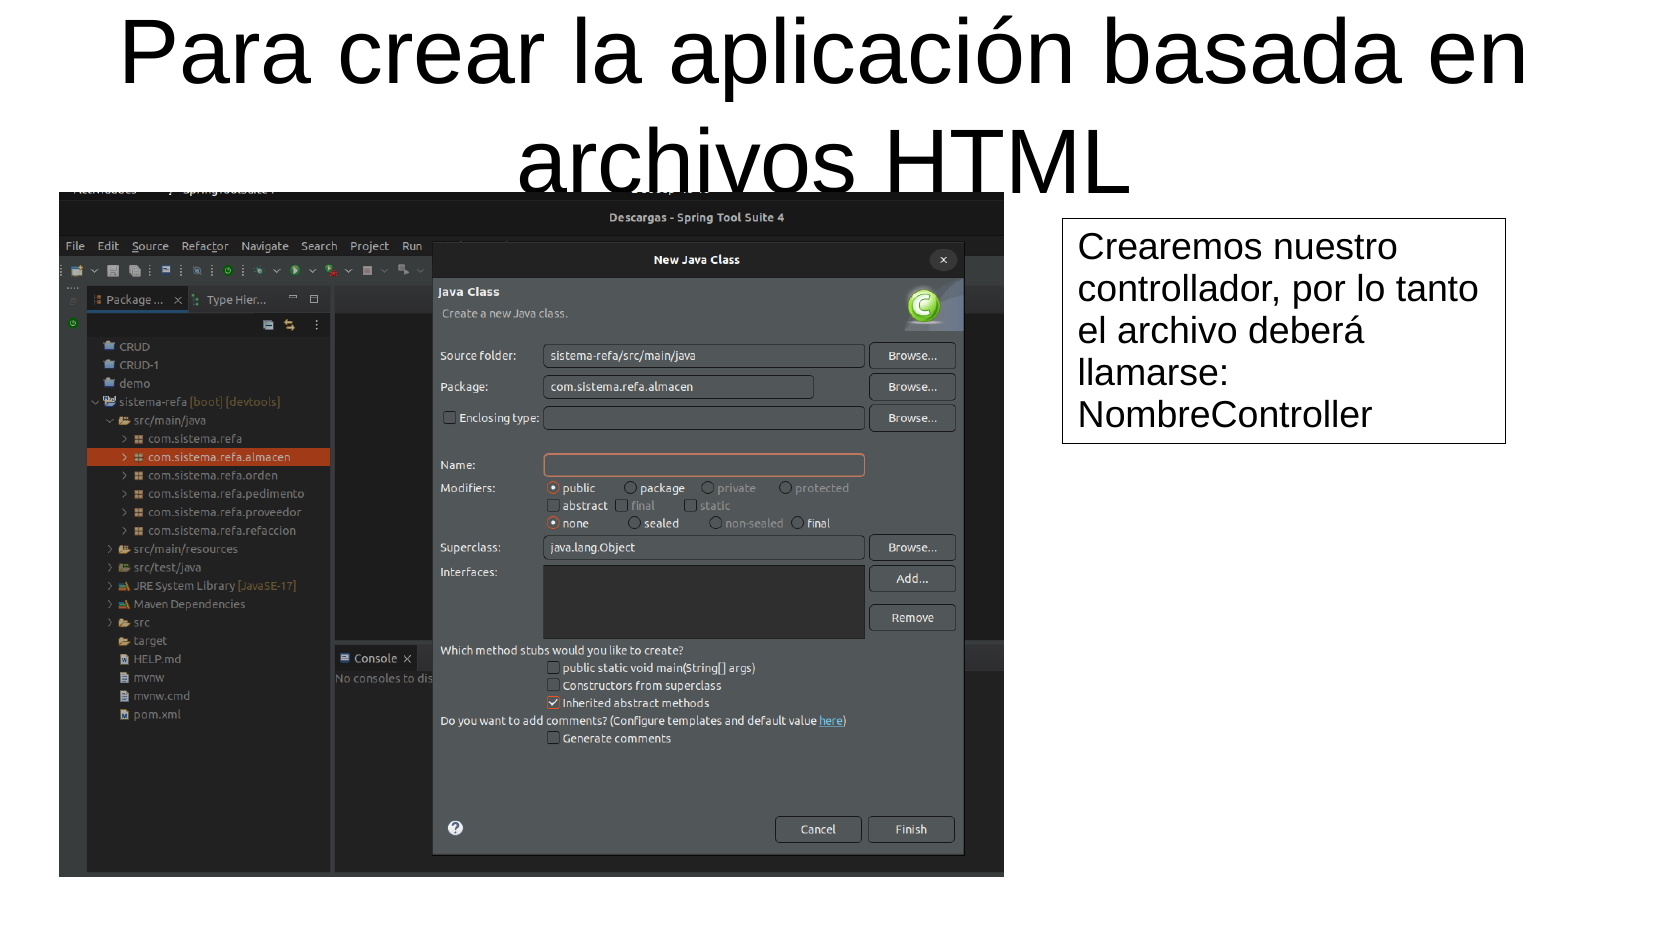

# Para crear la aplicación basada en archivos HTML
Crearemos nuestro controllador, por lo tanto el archivo deberá llamarse: NombreController